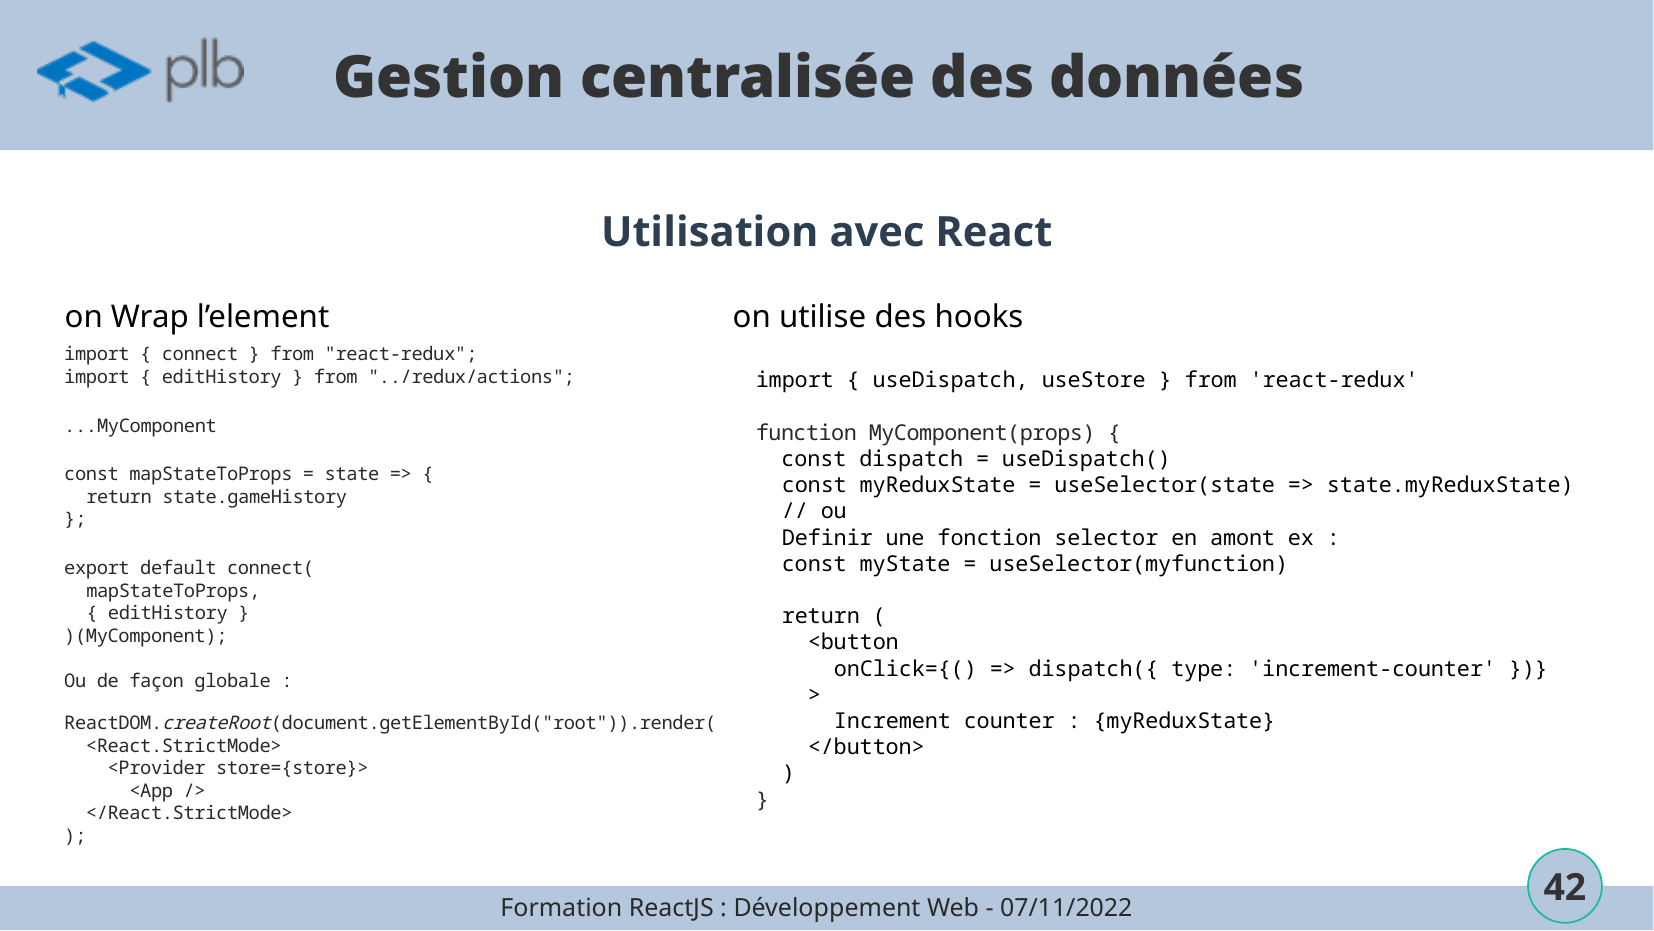

# Gestion centralisée des données
Utilisation avec React
on Wrap l’element on utilise des hooks
import { connect } from "react-redux";
import { editHistory } from "../redux/actions";
...MyComponent
const mapStateToProps = state => {
 return state.gameHistory
};
export default connect(
 mapStateToProps,
 { editHistory }
)(MyComponent);
Ou de façon globale :
ReactDOM.createRoot(document.getElementById("root")).render(
 <React.StrictMode>
 <Provider store={store}>
 <App />
 </React.StrictMode>
);
import { useDispatch, useStore } from 'react-redux'
function MyComponent(props) {
 const dispatch = useDispatch()
 const myReduxState = useSelector(state => state.myReduxState)
 // ou
 Definir une fonction selector en amont ex :
 const myState = useSelector(myfunction)
 return (
 <button
 onClick={() => dispatch({ type: 'increment-counter' })}
 >
 Increment counter : {myReduxState}
 </button>
 )
}
Formation ReactJS : Développement Web - 07/11/2022